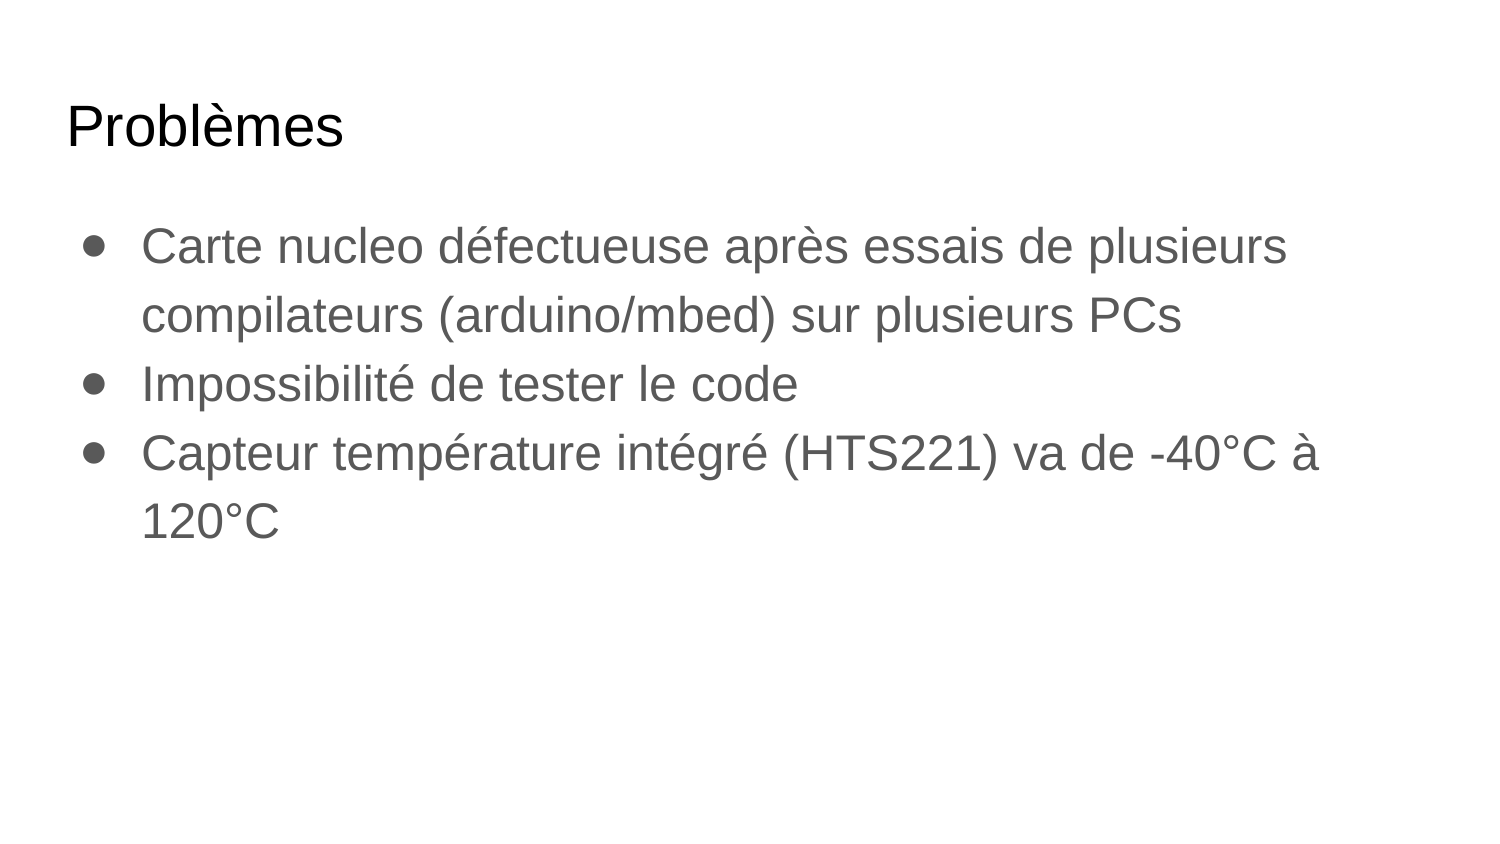

# Problèmes
Carte nucleo défectueuse après essais de plusieurs compilateurs (arduino/mbed) sur plusieurs PCs
Impossibilité de tester le code
Capteur température intégré (HTS221) va de -40°C à 120°C